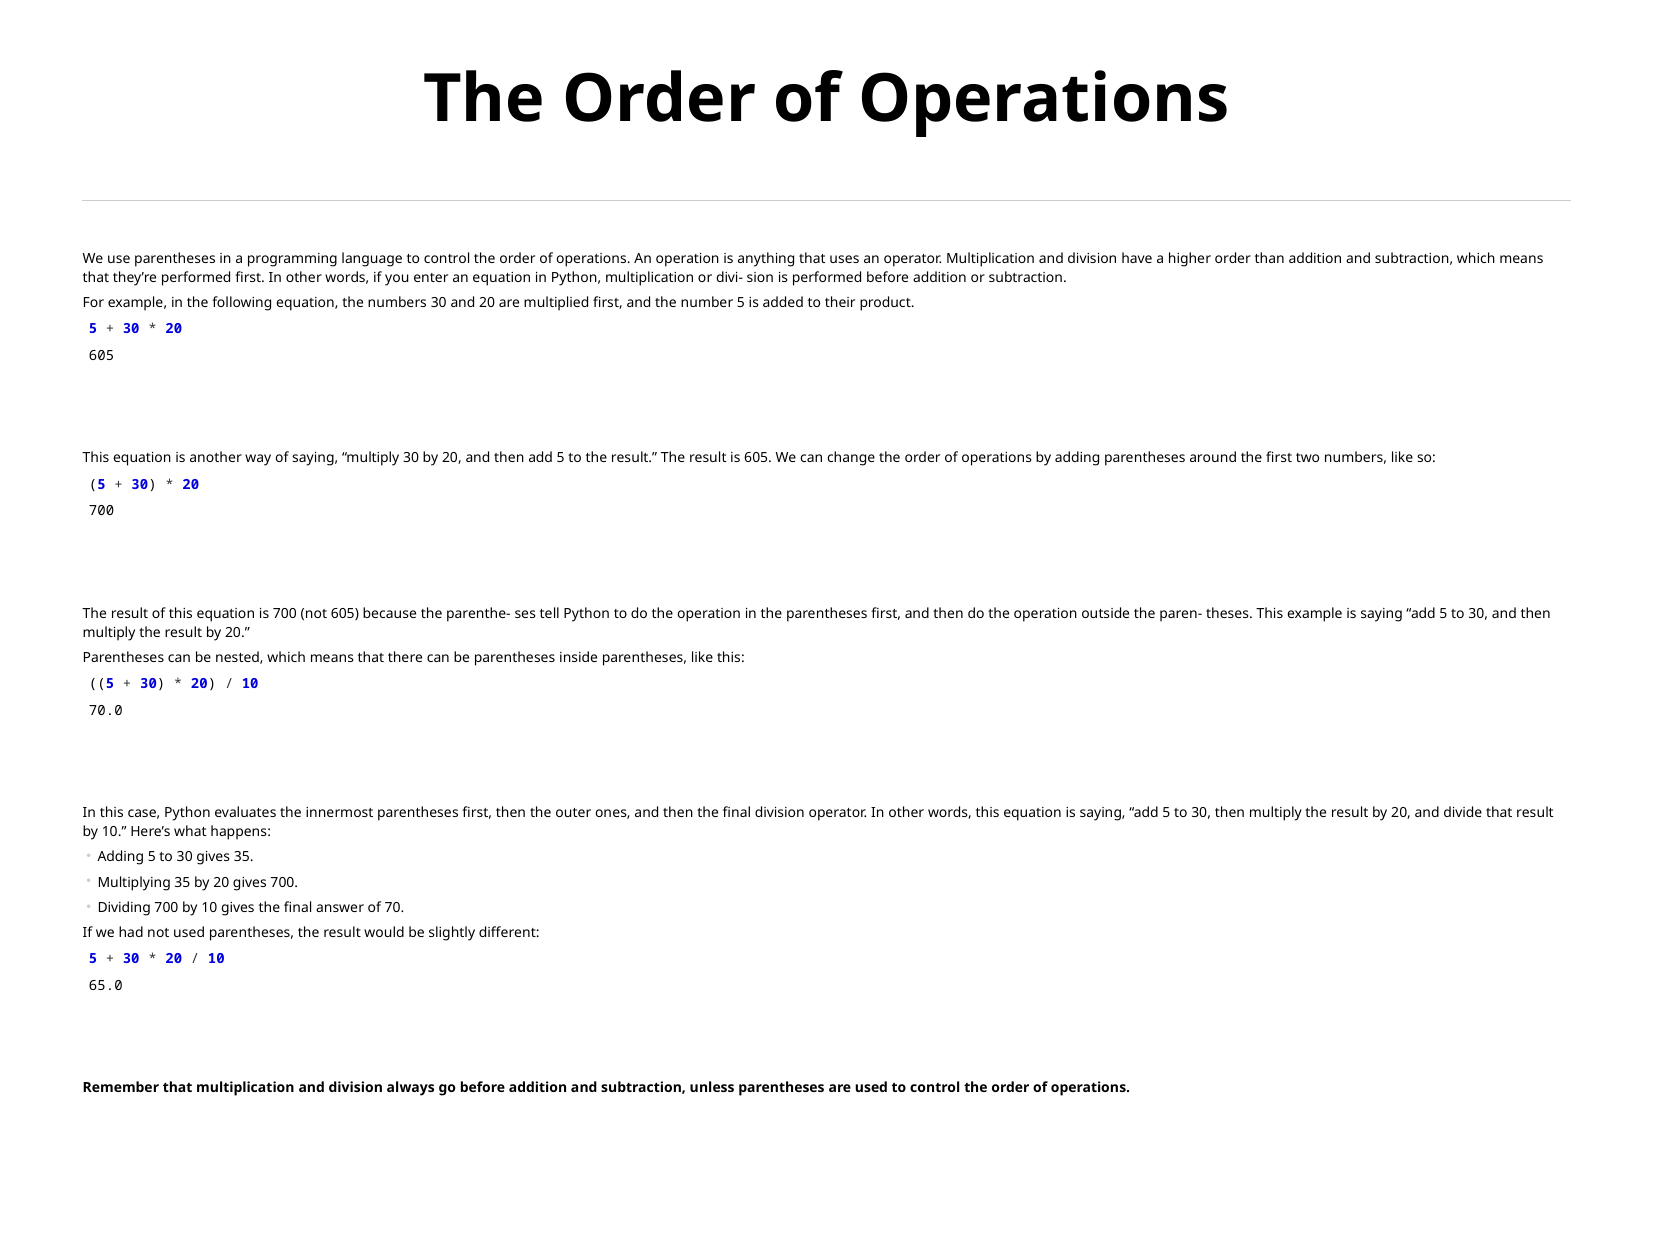

# The Order of Operations
We use parentheses in a programming language to control the order of operations. An operation is anything that uses an operator. Multiplication and division have a higher order than addition and subtraction, which means that they’re performed first. In other words, if you enter an equation in Python, multiplication or divi- sion is performed before addition or subtraction.
For example, in the following equation, the numbers 30 and 20 are multiplied first, and the number 5 is added to their product.
5 + 30 * 20
605
This equation is another way of saying, “multiply 30 by 20, and then add 5 to the result.” The result is 605. We can change the order of operations by adding parentheses around the first two numbers, like so:
(5 + 30) * 20
700
The result of this equation is 700 (not 605) because the parenthe- ses tell Python to do the operation in the parentheses first, and then do the operation outside the paren- theses. This example is saying “add 5 to 30, and then multiply the result by 20.”
Parentheses can be nested, which means that there can be parentheses inside parentheses, like this:
((5 + 30) * 20) / 10
70.0
In this case, Python evaluates the innermost parentheses first, then the outer ones, and then the final division operator. In other words, this equation is saying, “add 5 to 30, then multiply the result by 20, and divide that result by 10.” Here’s what happens:
Adding 5 to 30 gives 35.
Multiplying 35 by 20 gives 700.
Dividing 700 by 10 gives the final answer of 70.
If we had not used parentheses, the result would be slightly different:
5 + 30 * 20 / 10
65.0
Remember that multiplication and division always go before addition and subtraction, unless parentheses are used to control the order of operations.